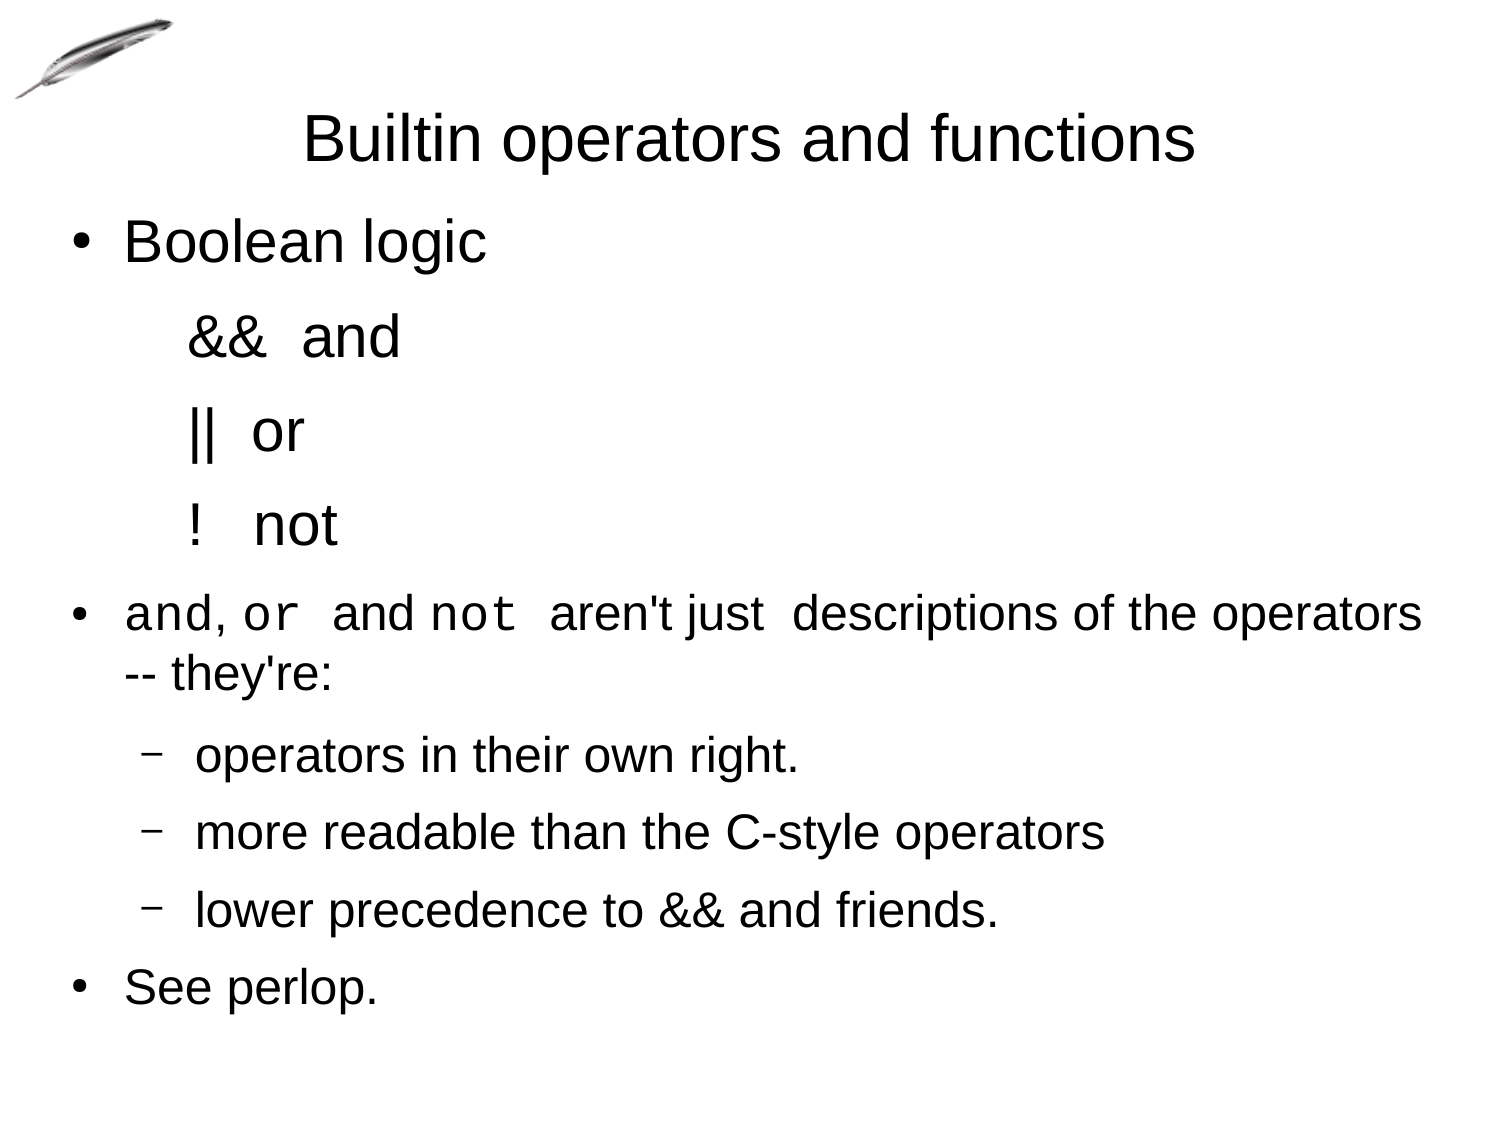

# Builtin operators and functions
Boolean logic
 && and
 || or
 ! not
and, or and not aren't just descriptions of the operators -- they're:
operators in their own right.
more readable than the C-style operators
lower precedence to && and friends.
See perlop.